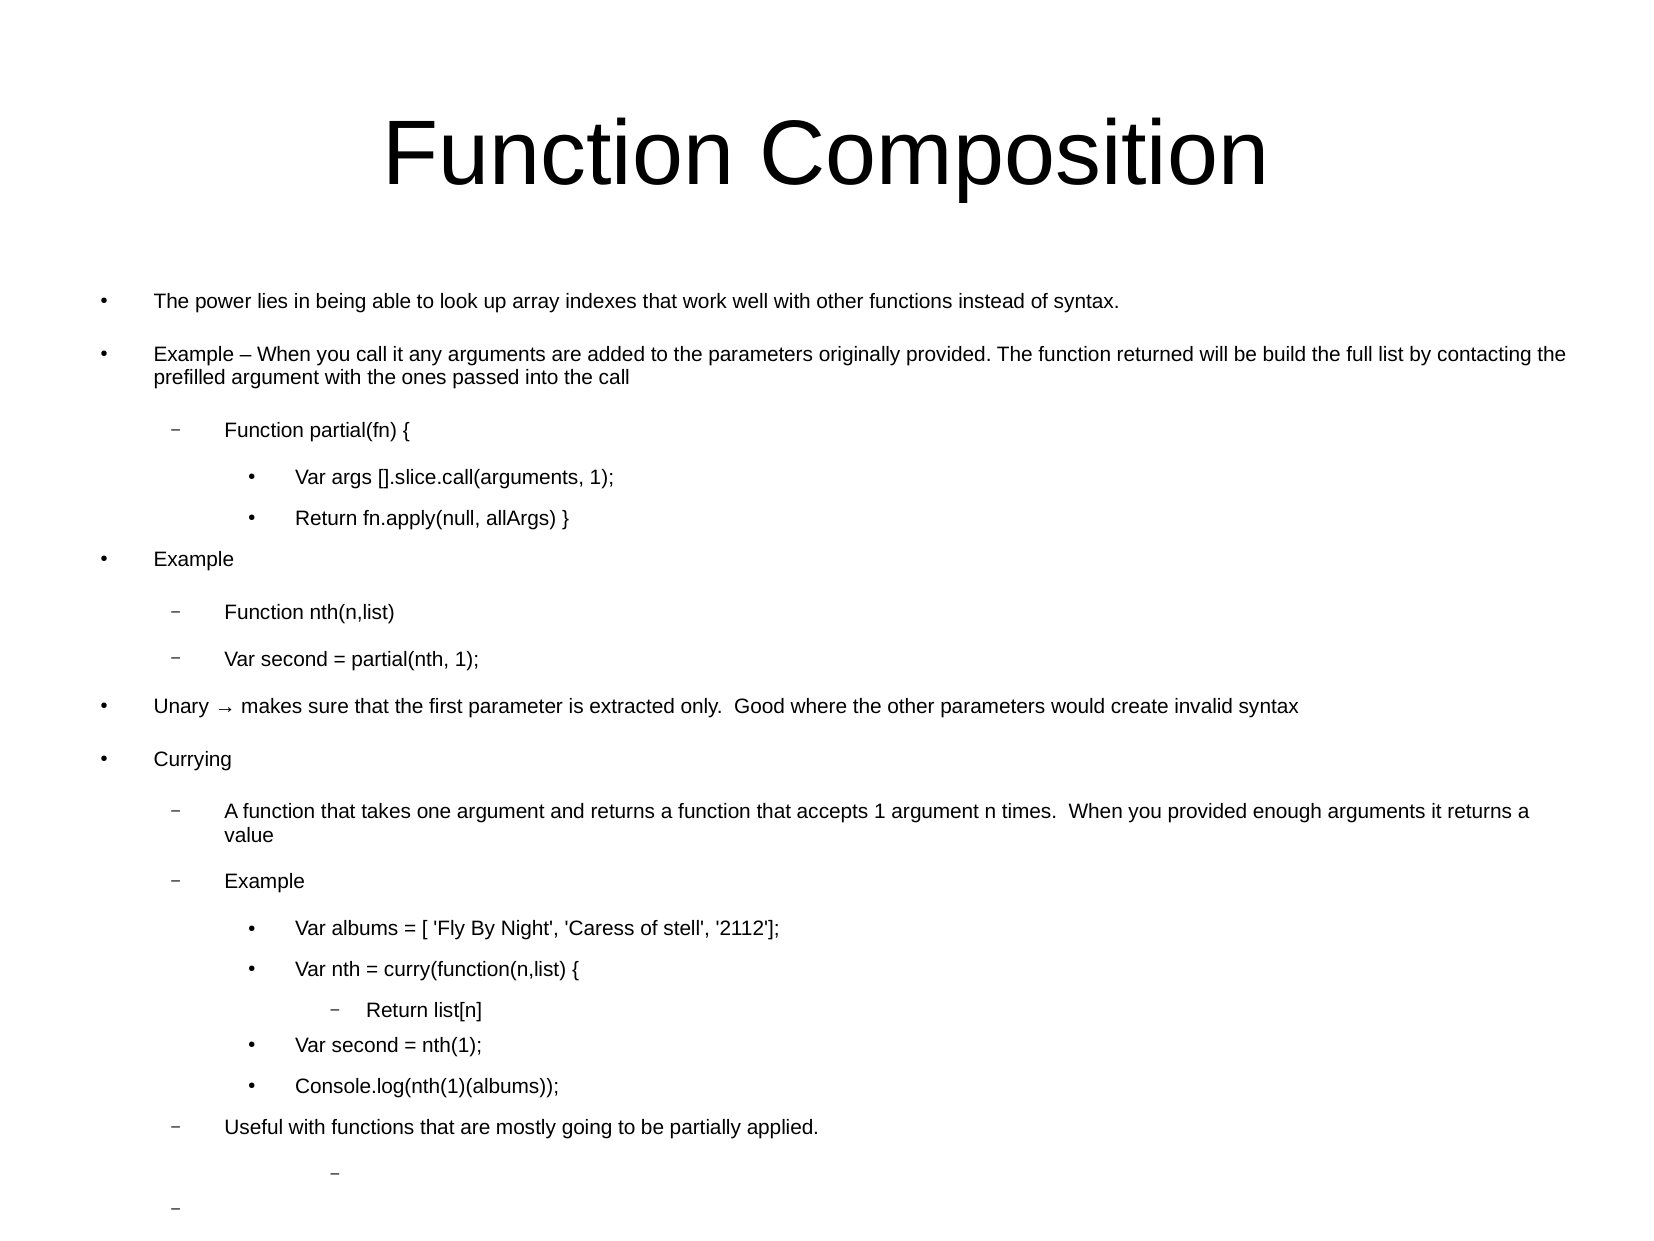

# Function Composition
The power lies in being able to look up array indexes that work well with other functions instead of syntax.
Example – When you call it any arguments are added to the parameters originally provided. The function returned will be build the full list by contacting the prefilled argument with the ones passed into the call
Function partial(fn) {
Var args [].slice.call(arguments, 1);
Return fn.apply(null, allArgs) }
Example
Function nth(n,list)
Var second = partial(nth, 1);
Unary → makes sure that the first parameter is extracted only. Good where the other parameters would create invalid syntax
Currying
A function that takes one argument and returns a function that accepts 1 argument n times. When you provided enough arguments it returns a value
Example
Var albums = [ 'Fly By Night', 'Caress of stell', '2112'];
Var nth = curry(function(n,list) {
Return list[n]
Var second = nth(1);
Console.log(nth(1)(albums));
Useful with functions that are mostly going to be partially applied.